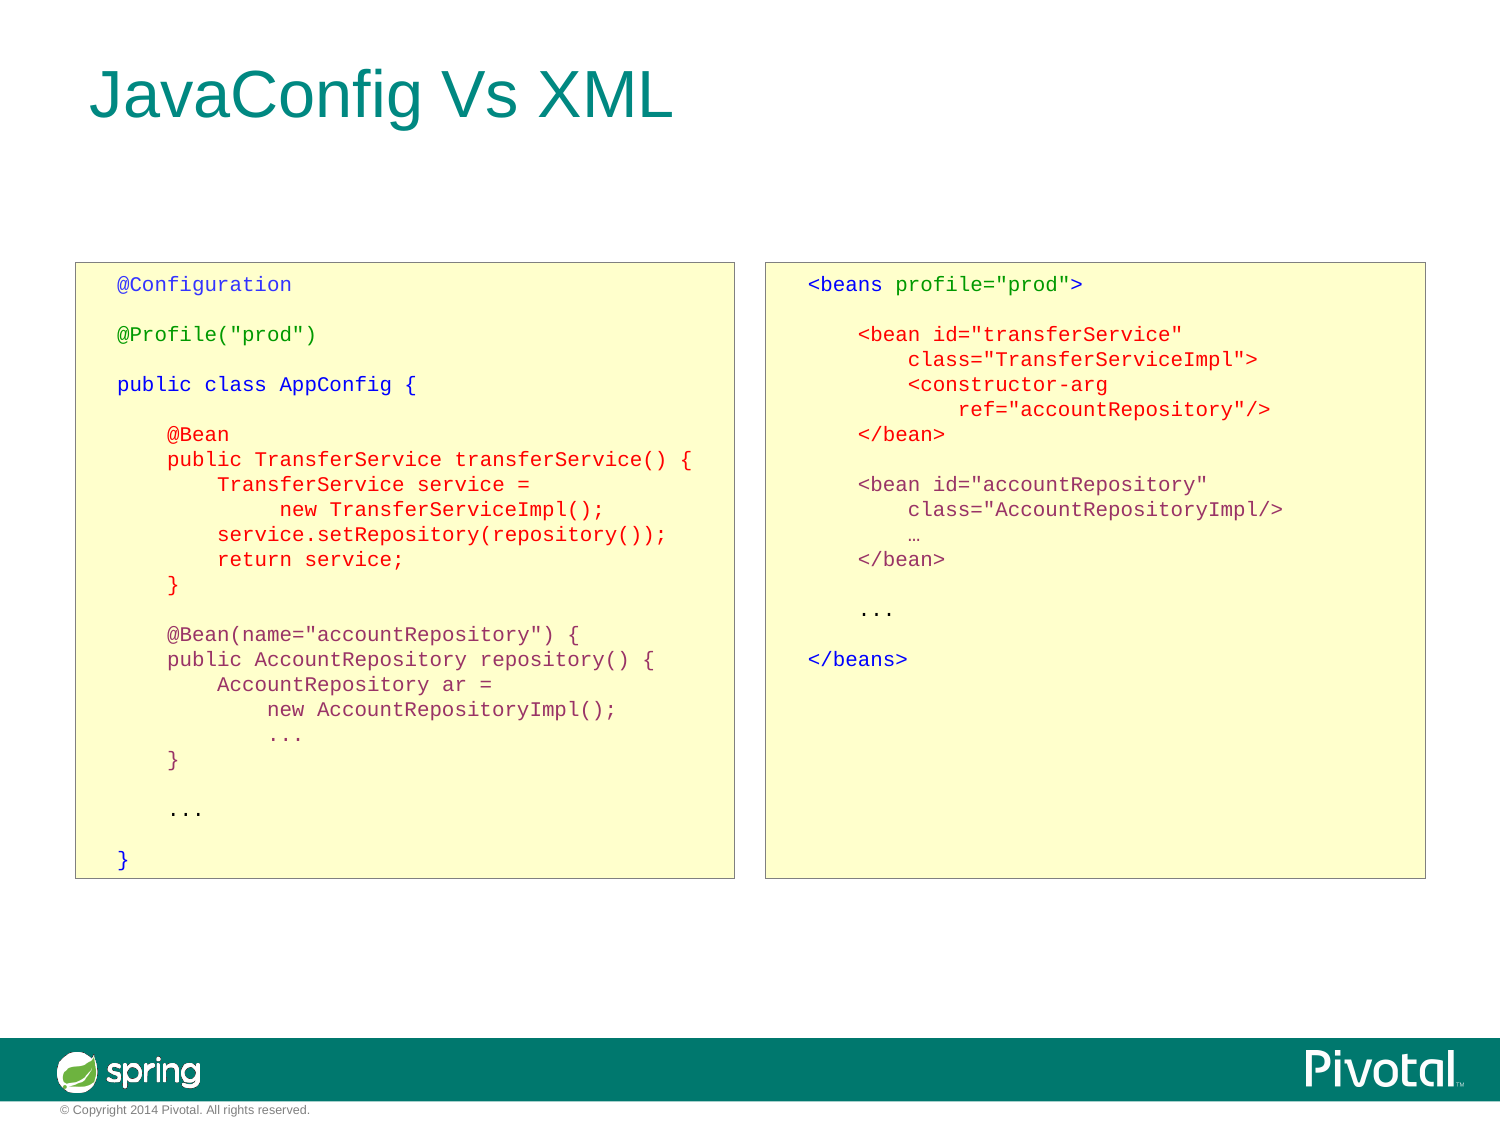

# JavaConfig Vs XML
@Configuration
@Profile("prod")
public class AppConfig {
 @Bean
 public TransferService transferService() {
 TransferService service =
 new TransferServiceImpl();
 service.setRepository(repository());
 return service;
 }
 @Bean(name="accountRepository") {
 public AccountRepository repository() {
 AccountRepository ar =
 new AccountRepositoryImpl();
 ...
 }
 ...
}
<beans profile="prod">
 <bean id="transferService"
 class="TransferServiceImpl">
 <constructor-arg
 ref="accountRepository"/>
 </bean>
 <bean id="accountRepository"
 class="AccountRepositoryImpl/>
 …
 </bean>
 ...
</beans>